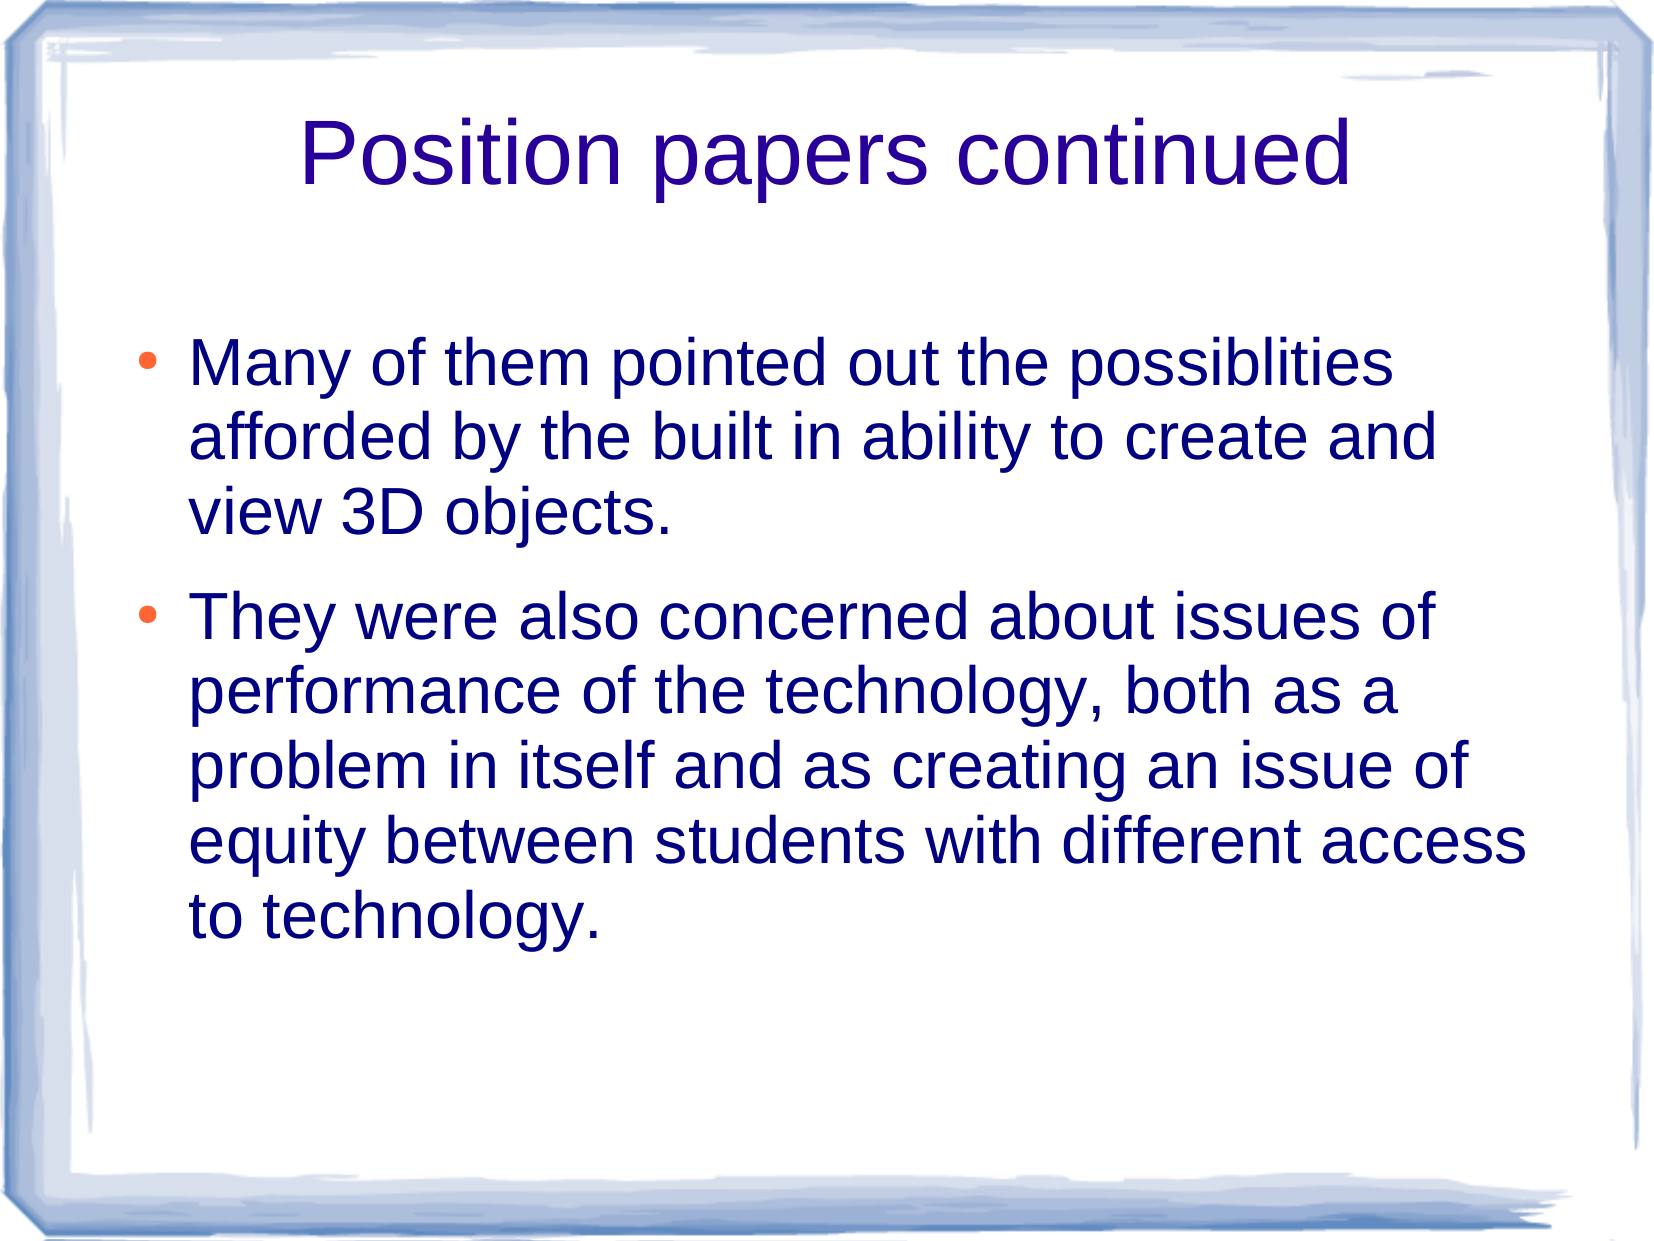

# Position papers continued
Many of them pointed out the possiblities afforded by the built in ability to create and view 3D objects.
They were also concerned about issues of performance of the technology, both as a problem in itself and as creating an issue of equity between students with different access to technology.